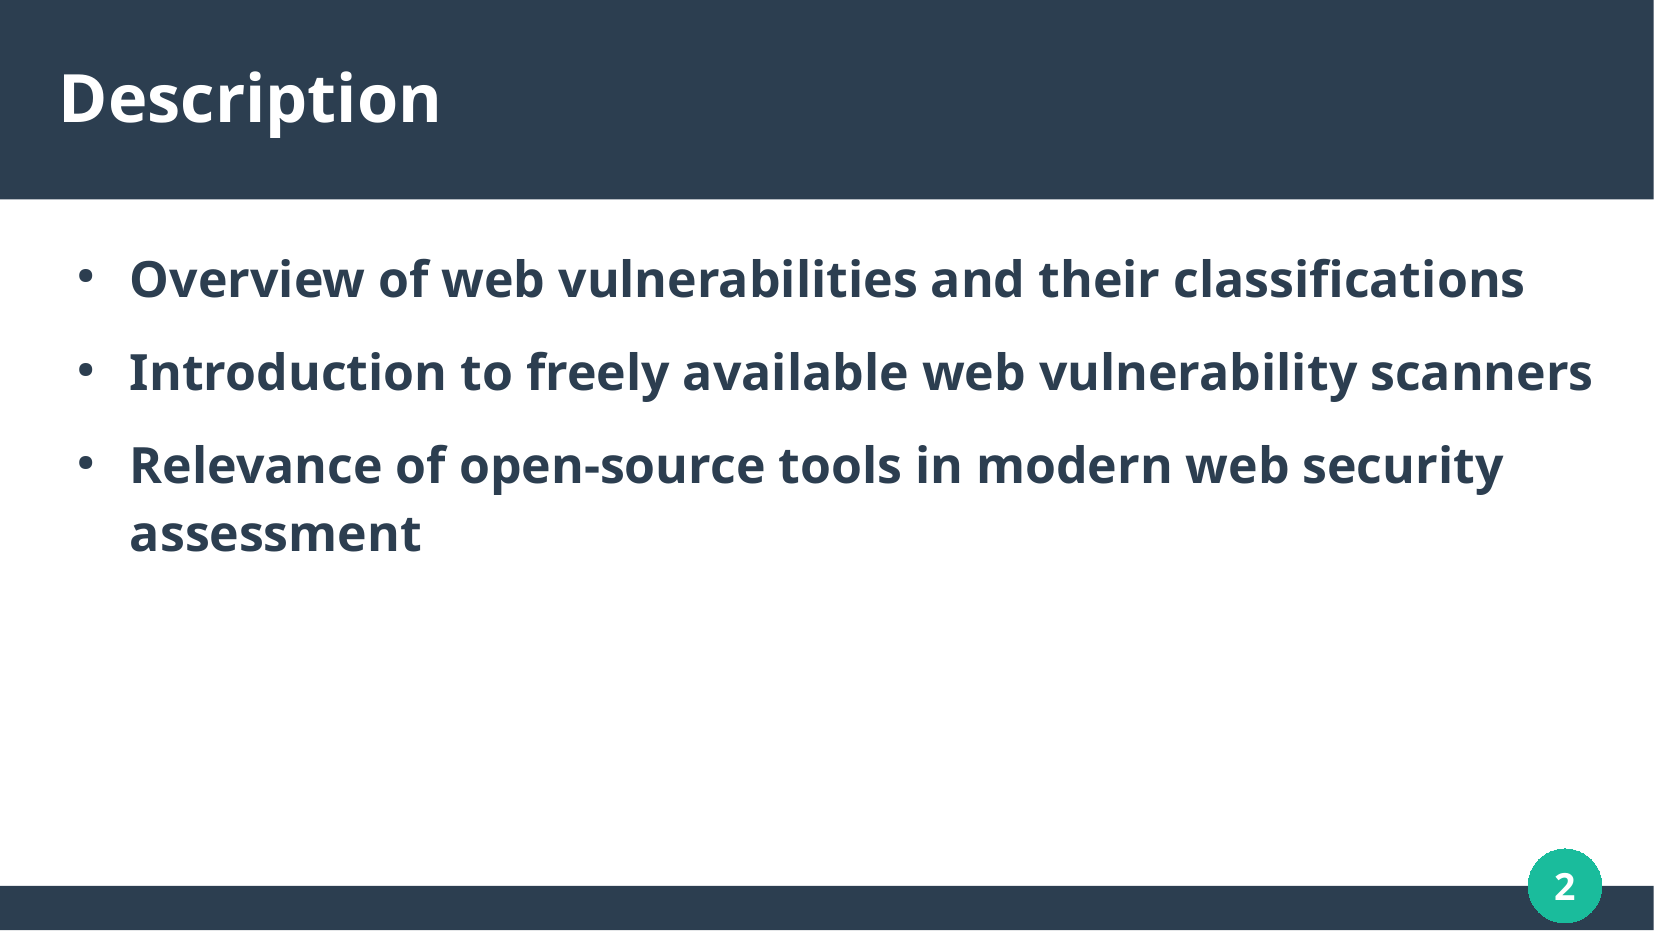

# Description
Overview of web vulnerabilities and their classifications
Introduction to freely available web vulnerability scanners
Relevance of open-source tools in modern web security assessment
2